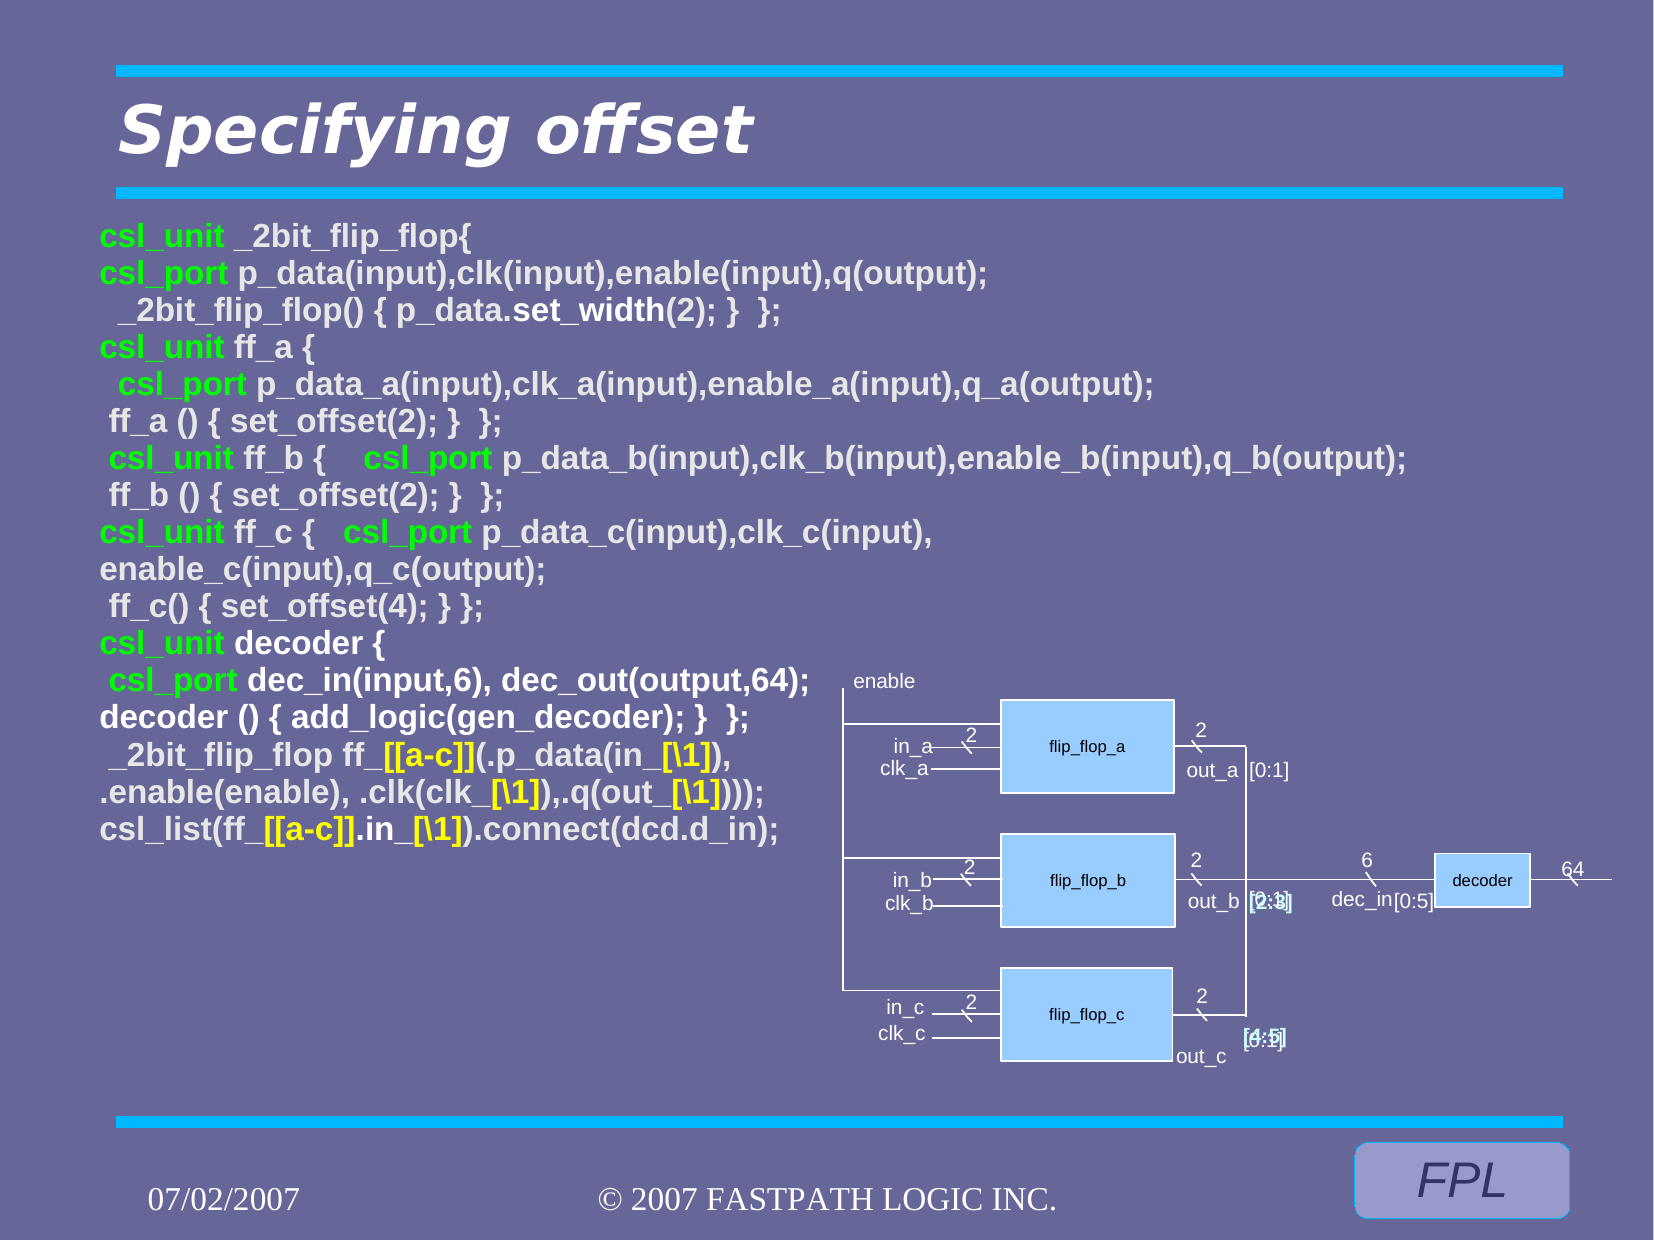

# Specifying offset
csl_unit _2bit_flip_flop{
csl_port p_data(input),clk(input),enable(input),q(output);
 _2bit_flip_flop() { p_data.set_width(2); } };
csl_unit ff_a {
 csl_port p_data_a(input),clk_a(input),enable_a(input),q_a(output);
 ff_a () { set_offset(2); } };
 csl_unit ff_b { csl_port p_data_b(input),clk_b(input),enable_b(input),q_b(output);
 ff_b () { set_offset(2); } };
csl_unit ff_c { csl_port p_data_c(input),clk_c(input),
enable_c(input),q_c(output);
 ff_c() { set_offset(4); } };
csl_unit decoder {
 csl_port dec_in(input,6), dec_out(output,64);
decoder () { add_logic(gen_decoder); } };
 _2bit_flip_flop ff_[[a-c]](.p_data(in_[\1]),
.enable(enable), .clk(clk_[\1]),.q(out_[\1])));
csl_list(ff_[[a-c]].in_[\1]).connect(dcd.d_in);
enable
flip_flop_a
2
2
in_a
clk_a
out_a
[0:1]
flip_flop_b
6
2
2
64
decoder
in_b
[0:1]
[2:3]
clk_b
dec_in
out_b
[0:5]
flip_flop_c
2
2
in_c
clk_c
[4:5]
[0:1]
out_c
07/02/2007
© 2007 FASTPATH LOGIC INC.